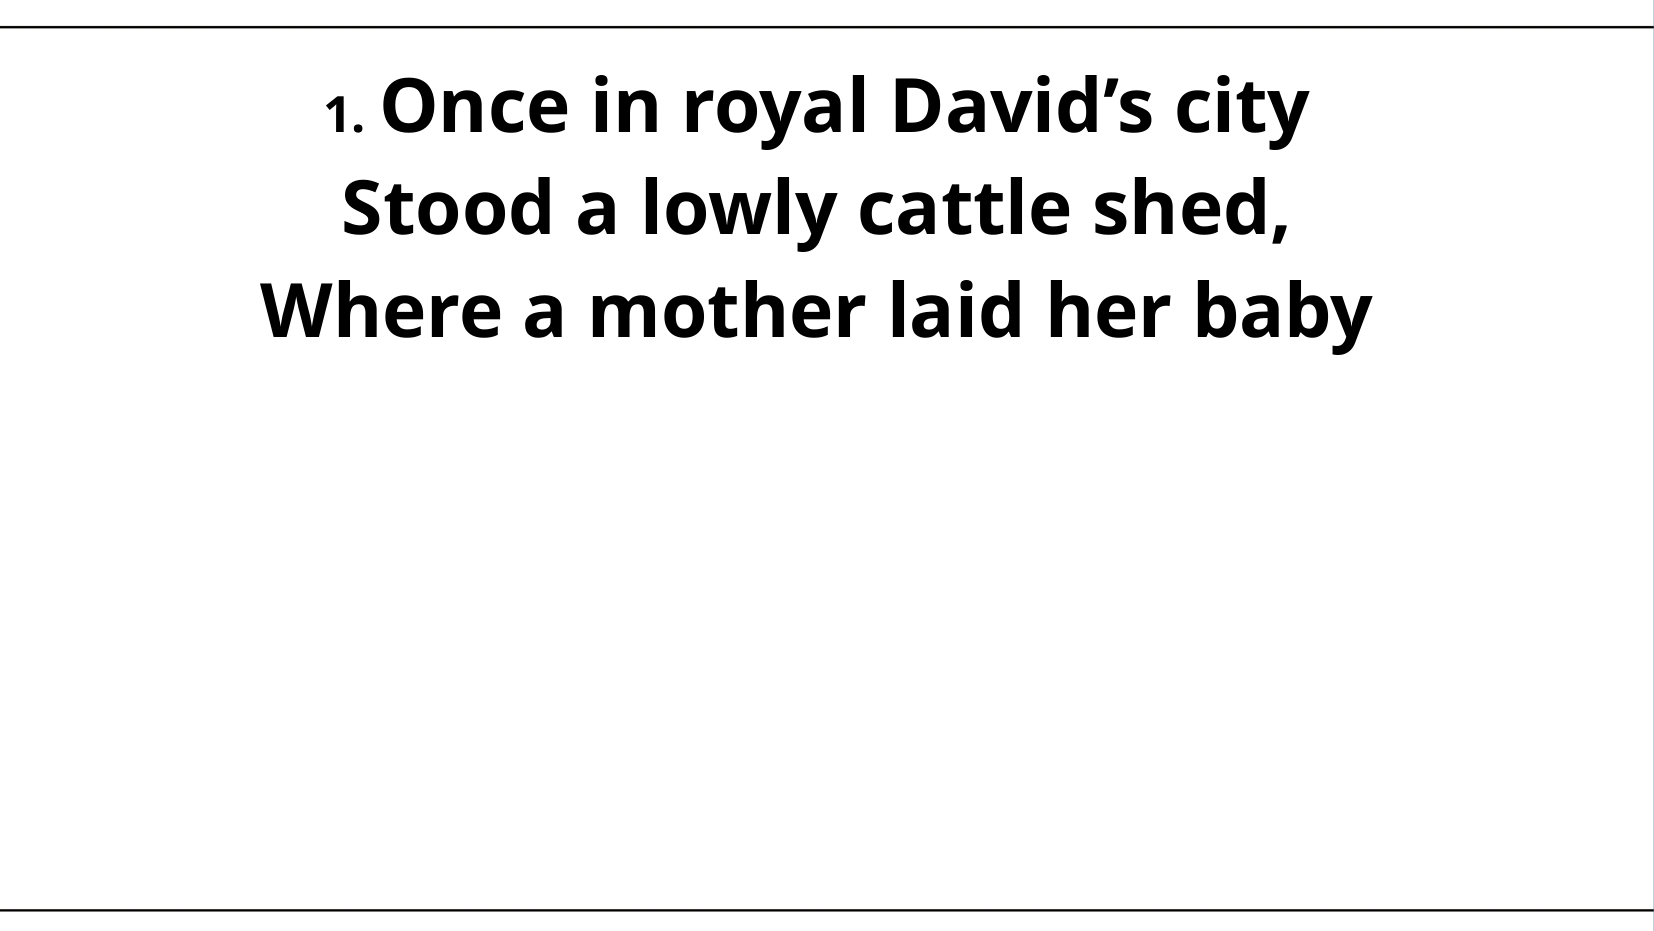

1. Once in royal David’s city
Stood a lowly cattle shed,
Where a mother laid her baby